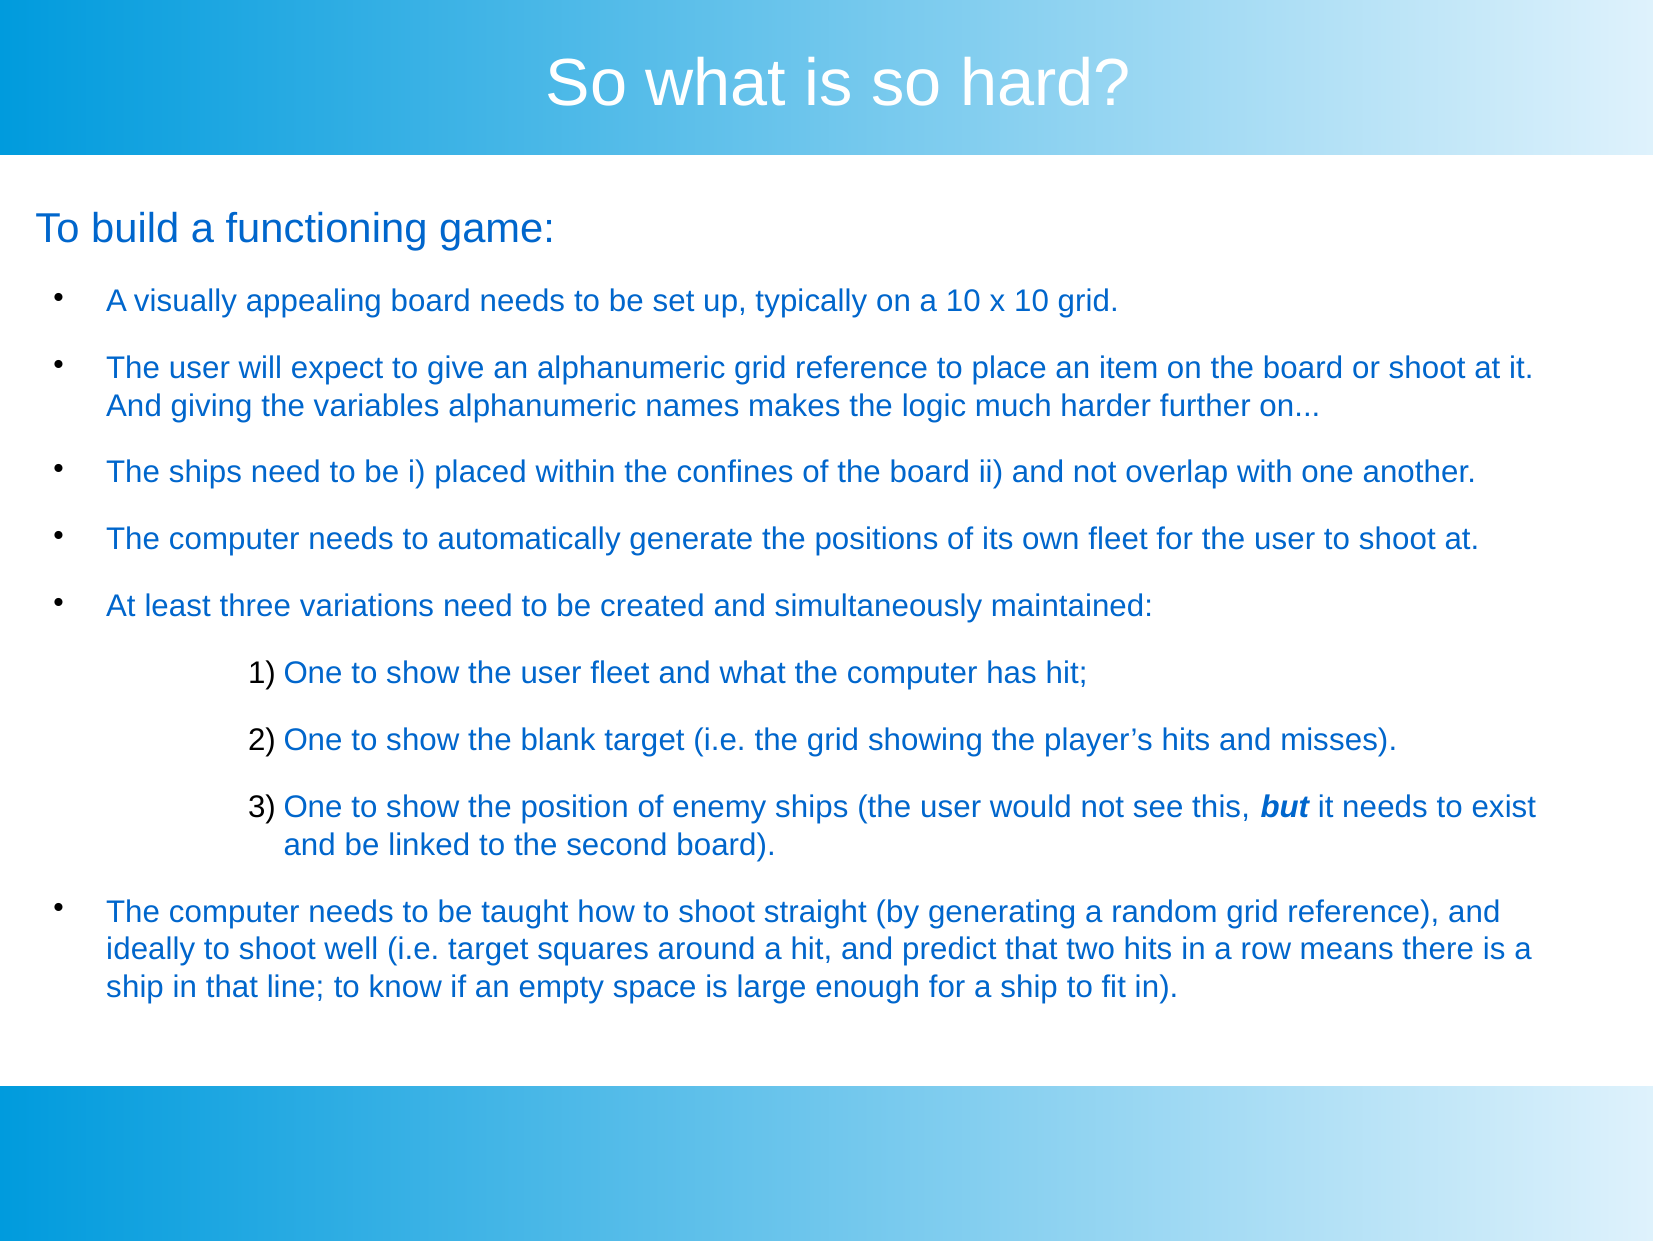

So what is so hard?
To build a functioning game:
A visually appealing board needs to be set up, typically on a 10 x 10 grid.
The user will expect to give an alphanumeric grid reference to place an item on the board or shoot at it. And giving the variables alphanumeric names makes the logic much harder further on...
The ships need to be i) placed within the confines of the board ii) and not overlap with one another.
The computer needs to automatically generate the positions of its own fleet for the user to shoot at.
At least three variations need to be created and simultaneously maintained:
One to show the user fleet and what the computer has hit;
One to show the blank target (i.e. the grid showing the player’s hits and misses).
One to show the position of enemy ships (the user would not see this, but it needs to exist and be linked to the second board).
The computer needs to be taught how to shoot straight (by generating a random grid reference), and ideally to shoot well (i.e. target squares around a hit, and predict that two hits in a row means there is a ship in that line; to know if an empty space is large enough for a ship to fit in).